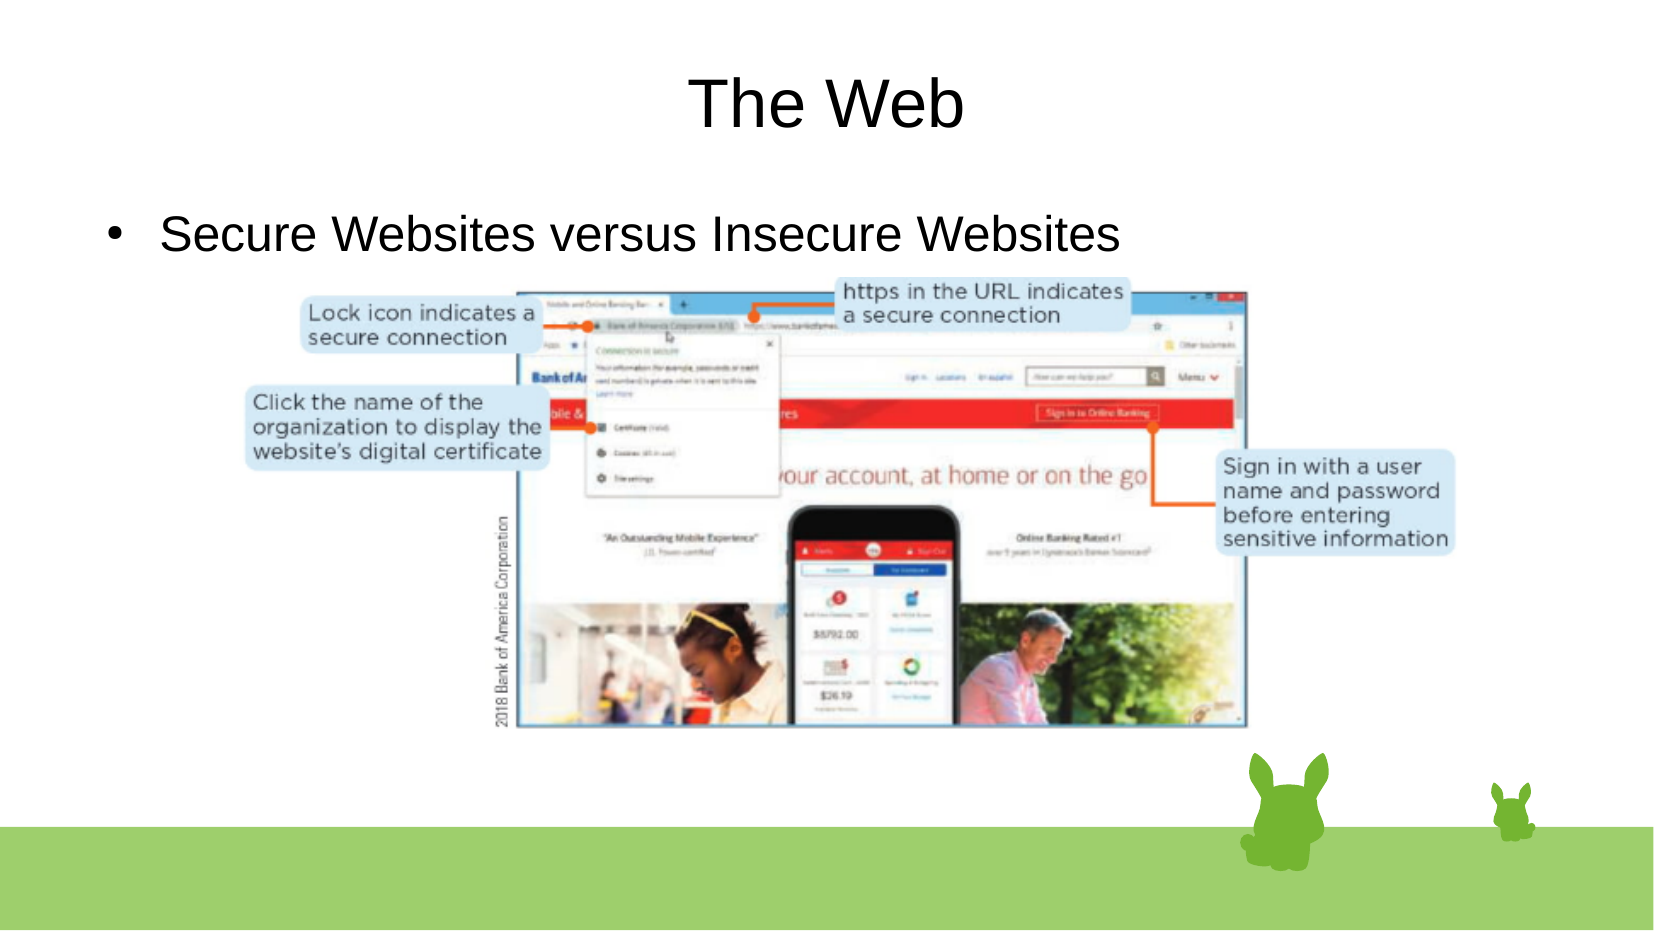

# The Web
Secure Websites versus Insecure Websites